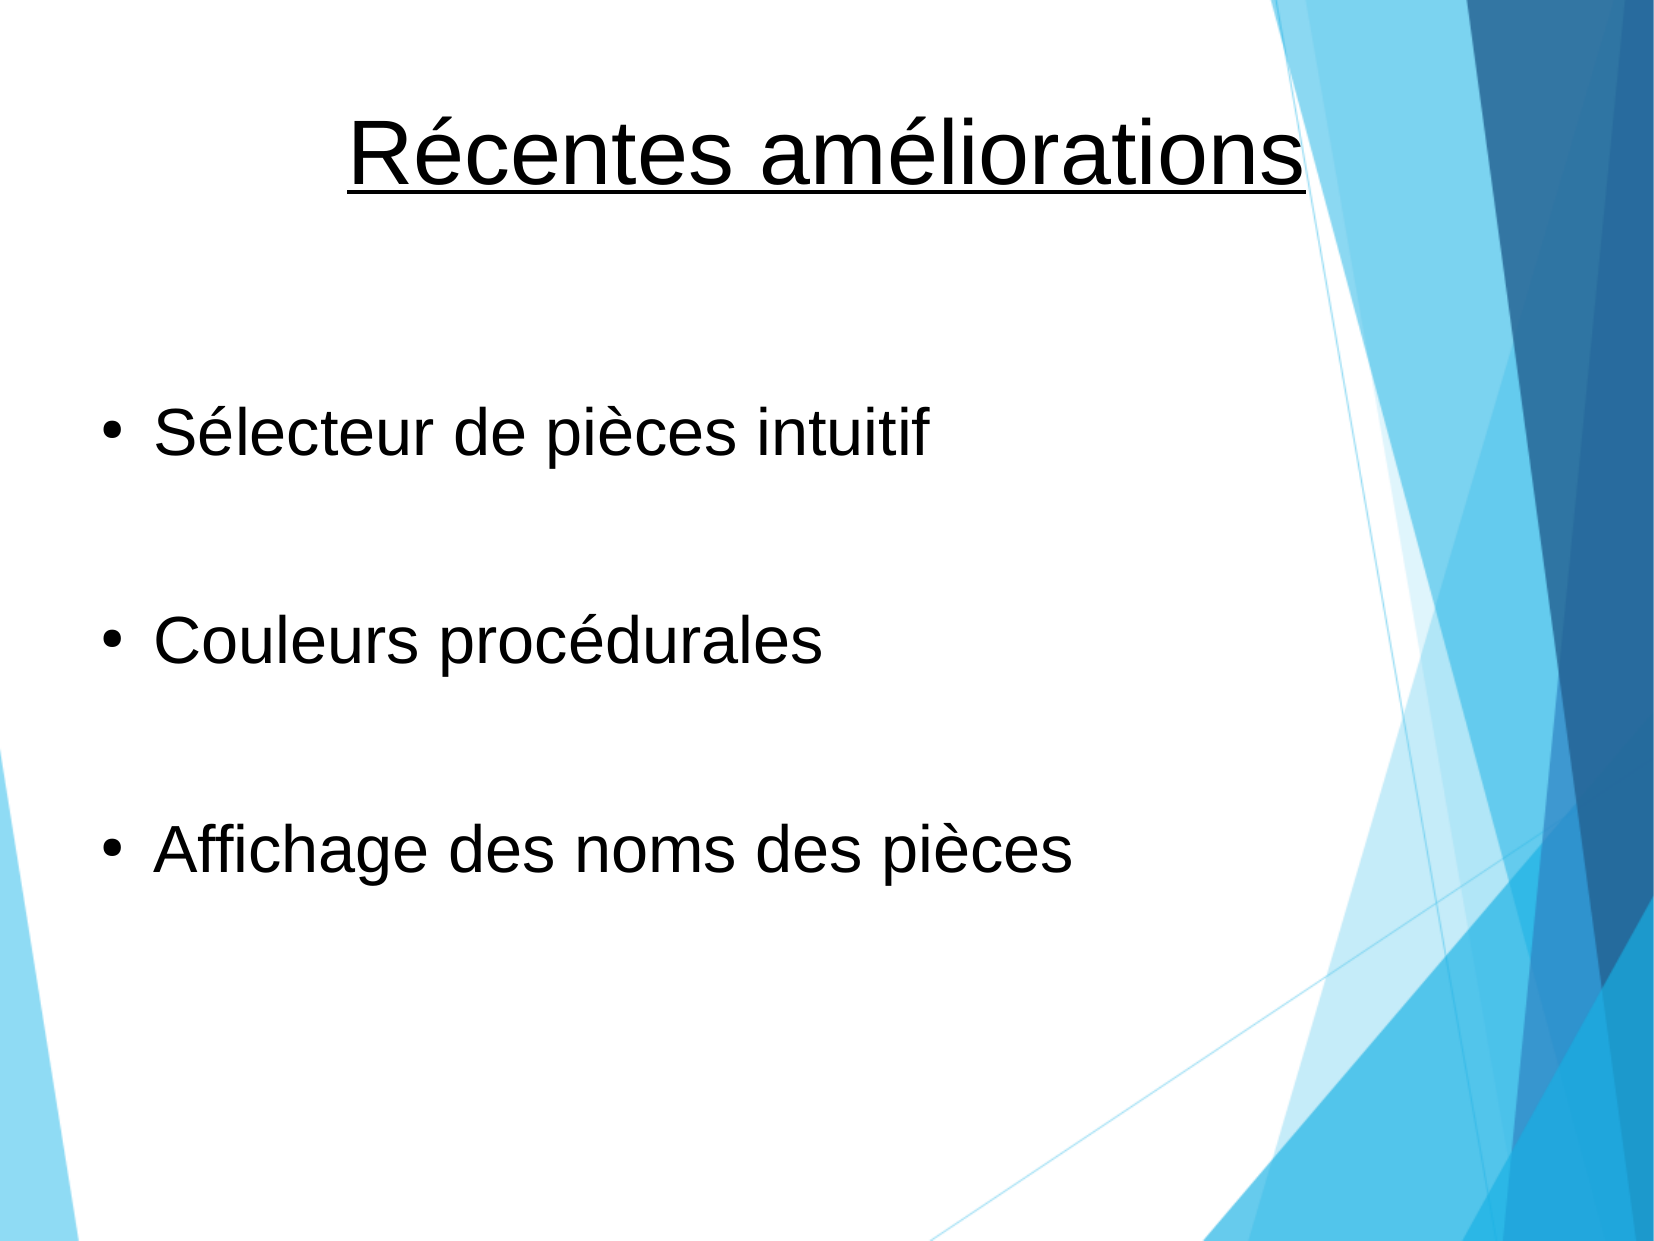

# Récentes améliorations
Sélecteur de pièces intuitif
Couleurs procédurales
Affichage des noms des pièces